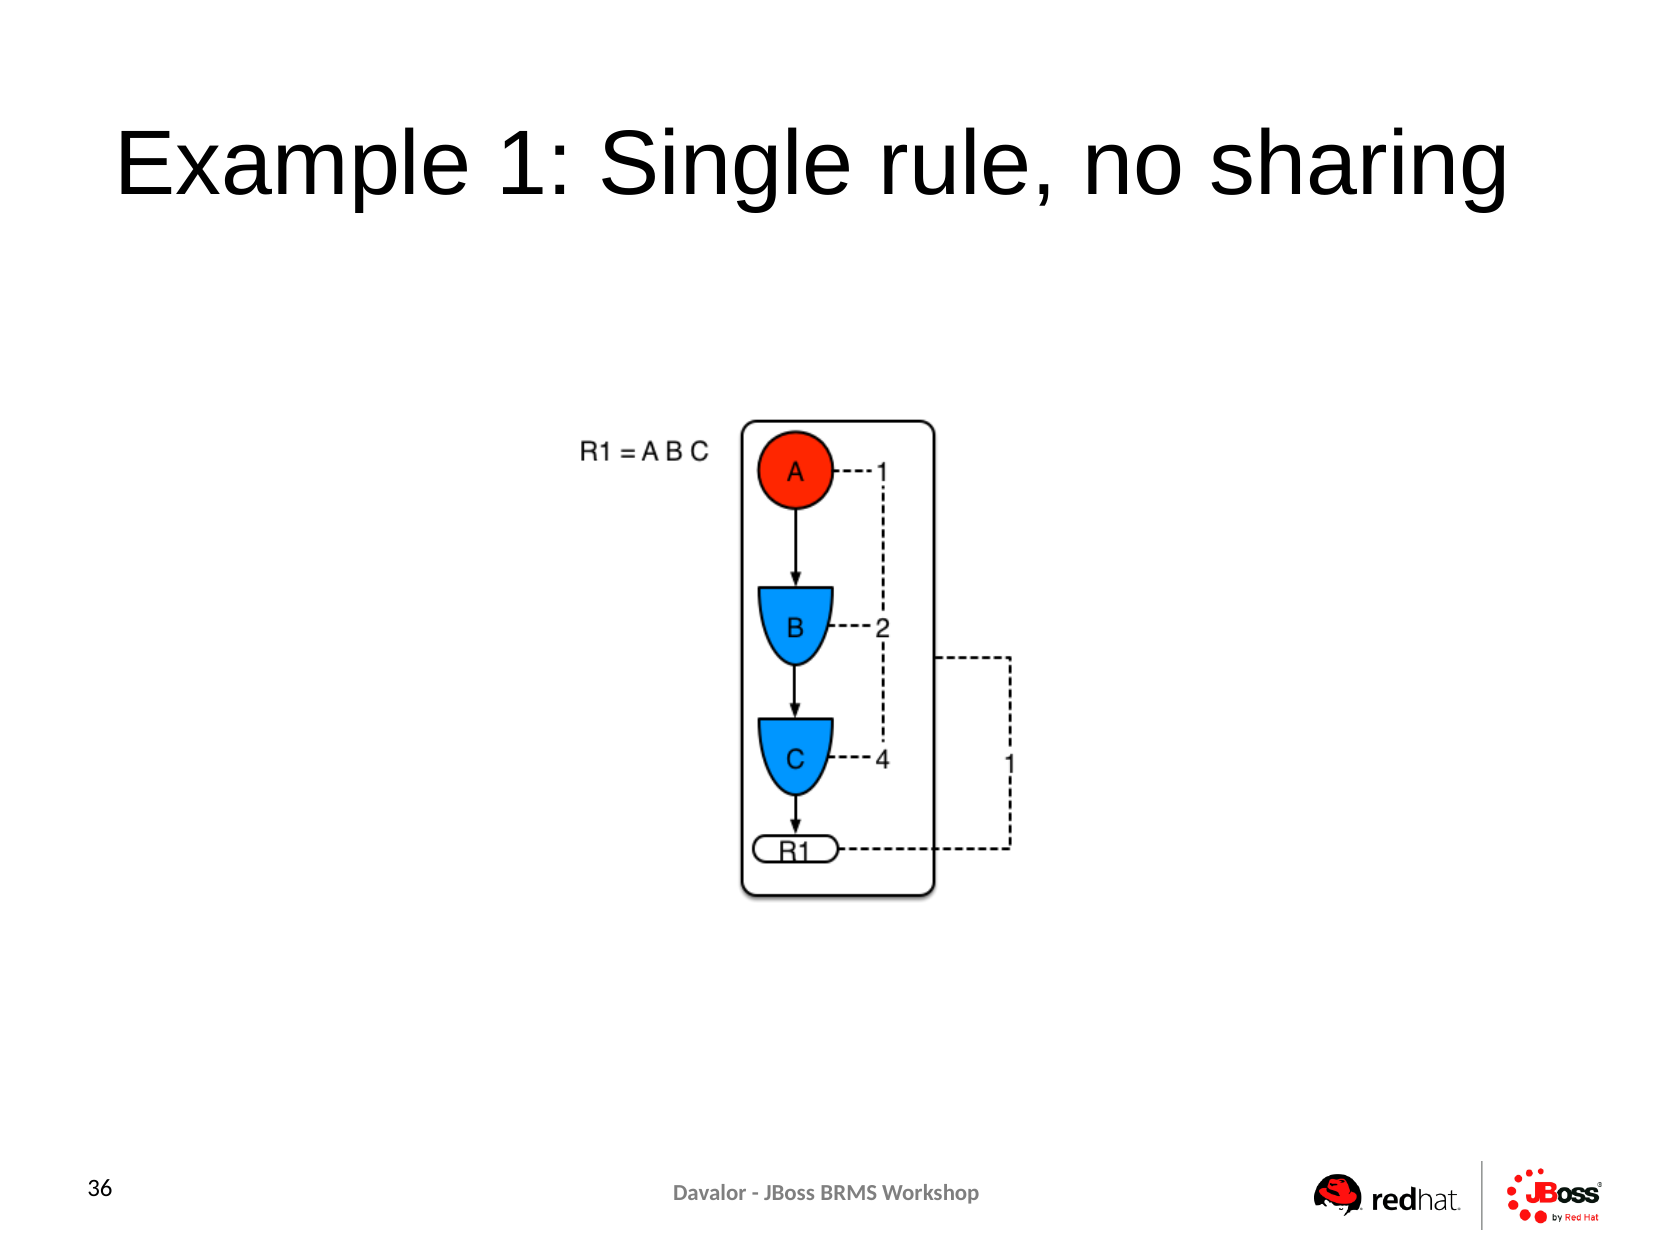

# Example 1: Single rule, no sharing